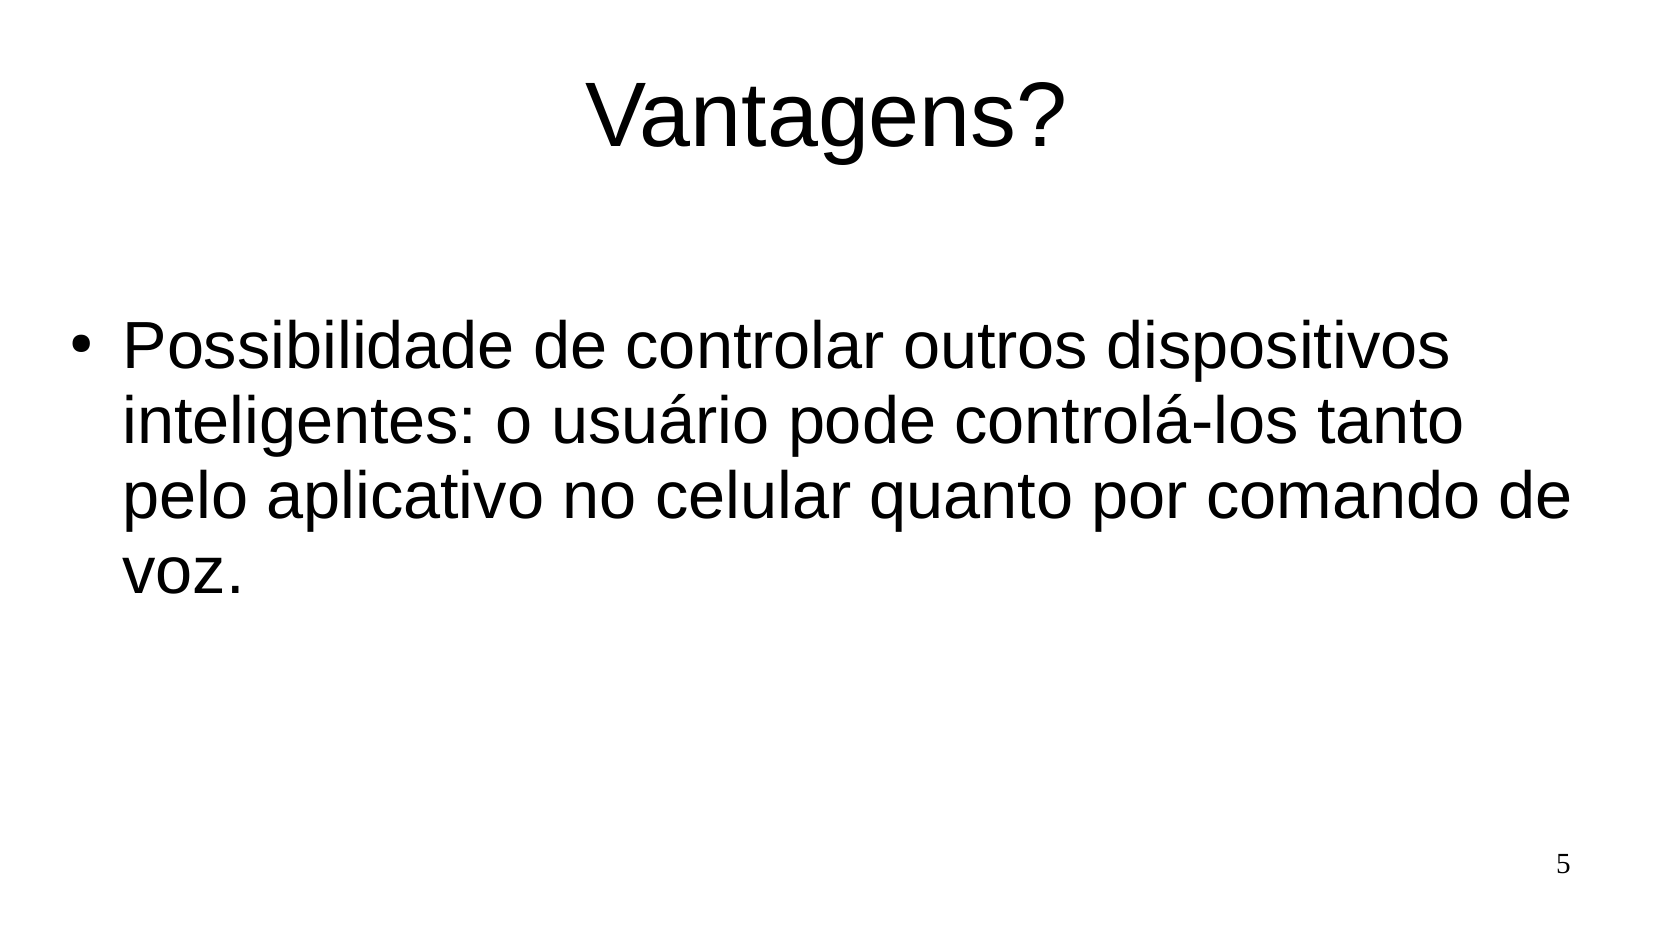

# Vantagens?
Possibilidade de controlar outros dispositivos inteligentes: o usuário pode controlá-los tanto pelo aplicativo no celular quanto por comando de voz.
5